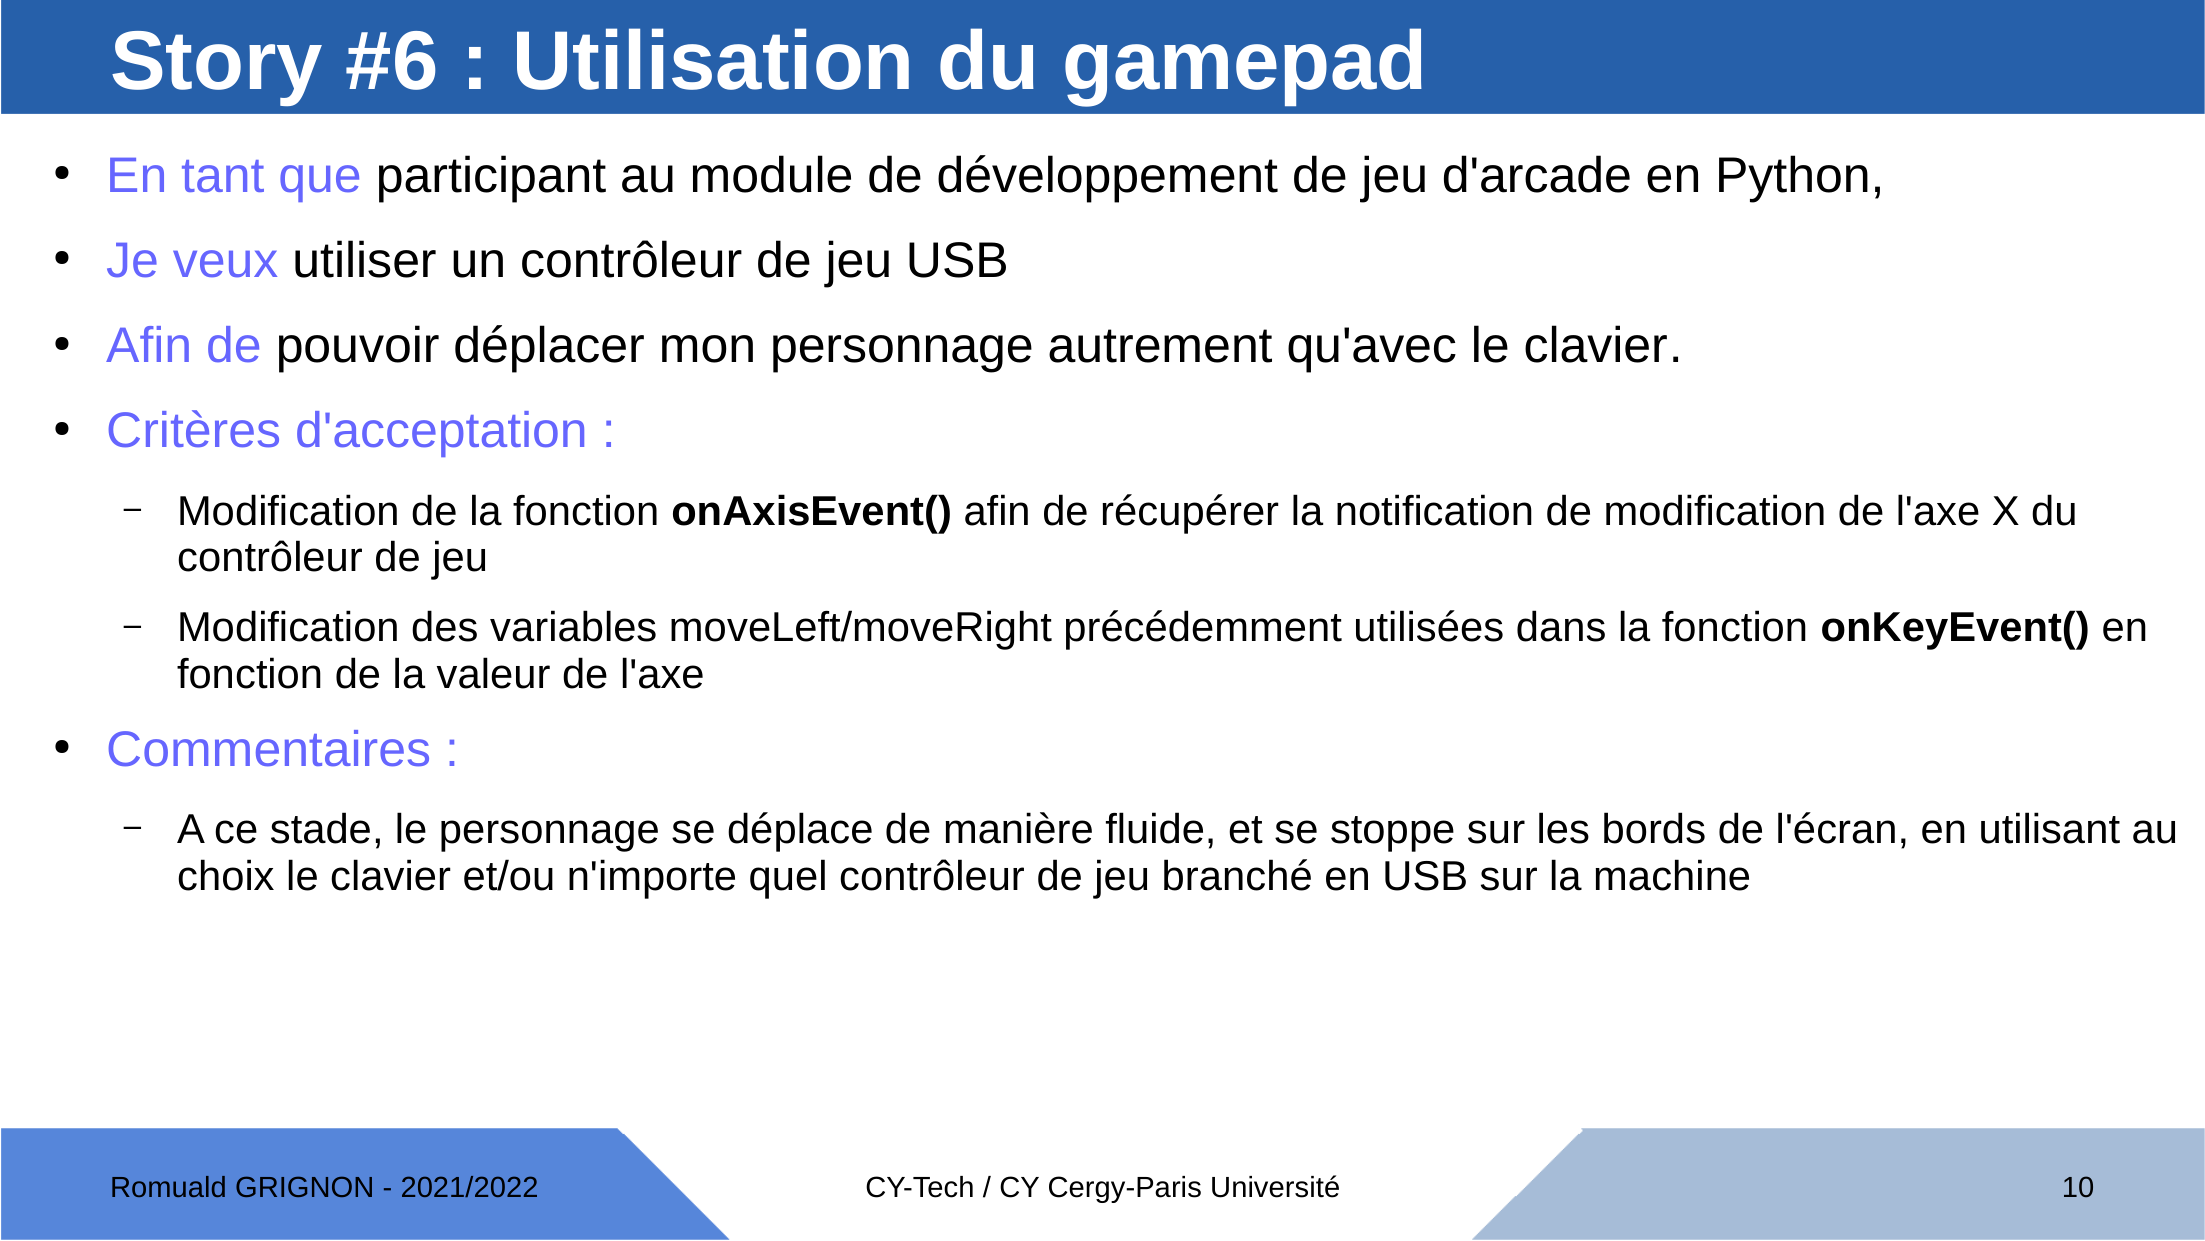

# Story #6 : Utilisation du gamepad
En tant que participant au module de développement de jeu d'arcade en Python,
Je veux utiliser un contrôleur de jeu USB
Afin de pouvoir déplacer mon personnage autrement qu'avec le clavier.
Critères d'acceptation :
Modification de la fonction onAxisEvent() afin de récupérer la notification de modification de l'axe X du contrôleur de jeu
Modification des variables moveLeft/moveRight précédemment utilisées dans la fonction onKeyEvent() en fonction de la valeur de l'axe
Commentaires :
A ce stade, le personnage se déplace de manière fluide, et se stoppe sur les bords de l'écran, en utilisant au choix le clavier et/ou n'importe quel contrôleur de jeu branché en USB sur la machine
Romuald GRIGNON - 2021/2022
CY-Tech / CY Cergy-Paris Université
10